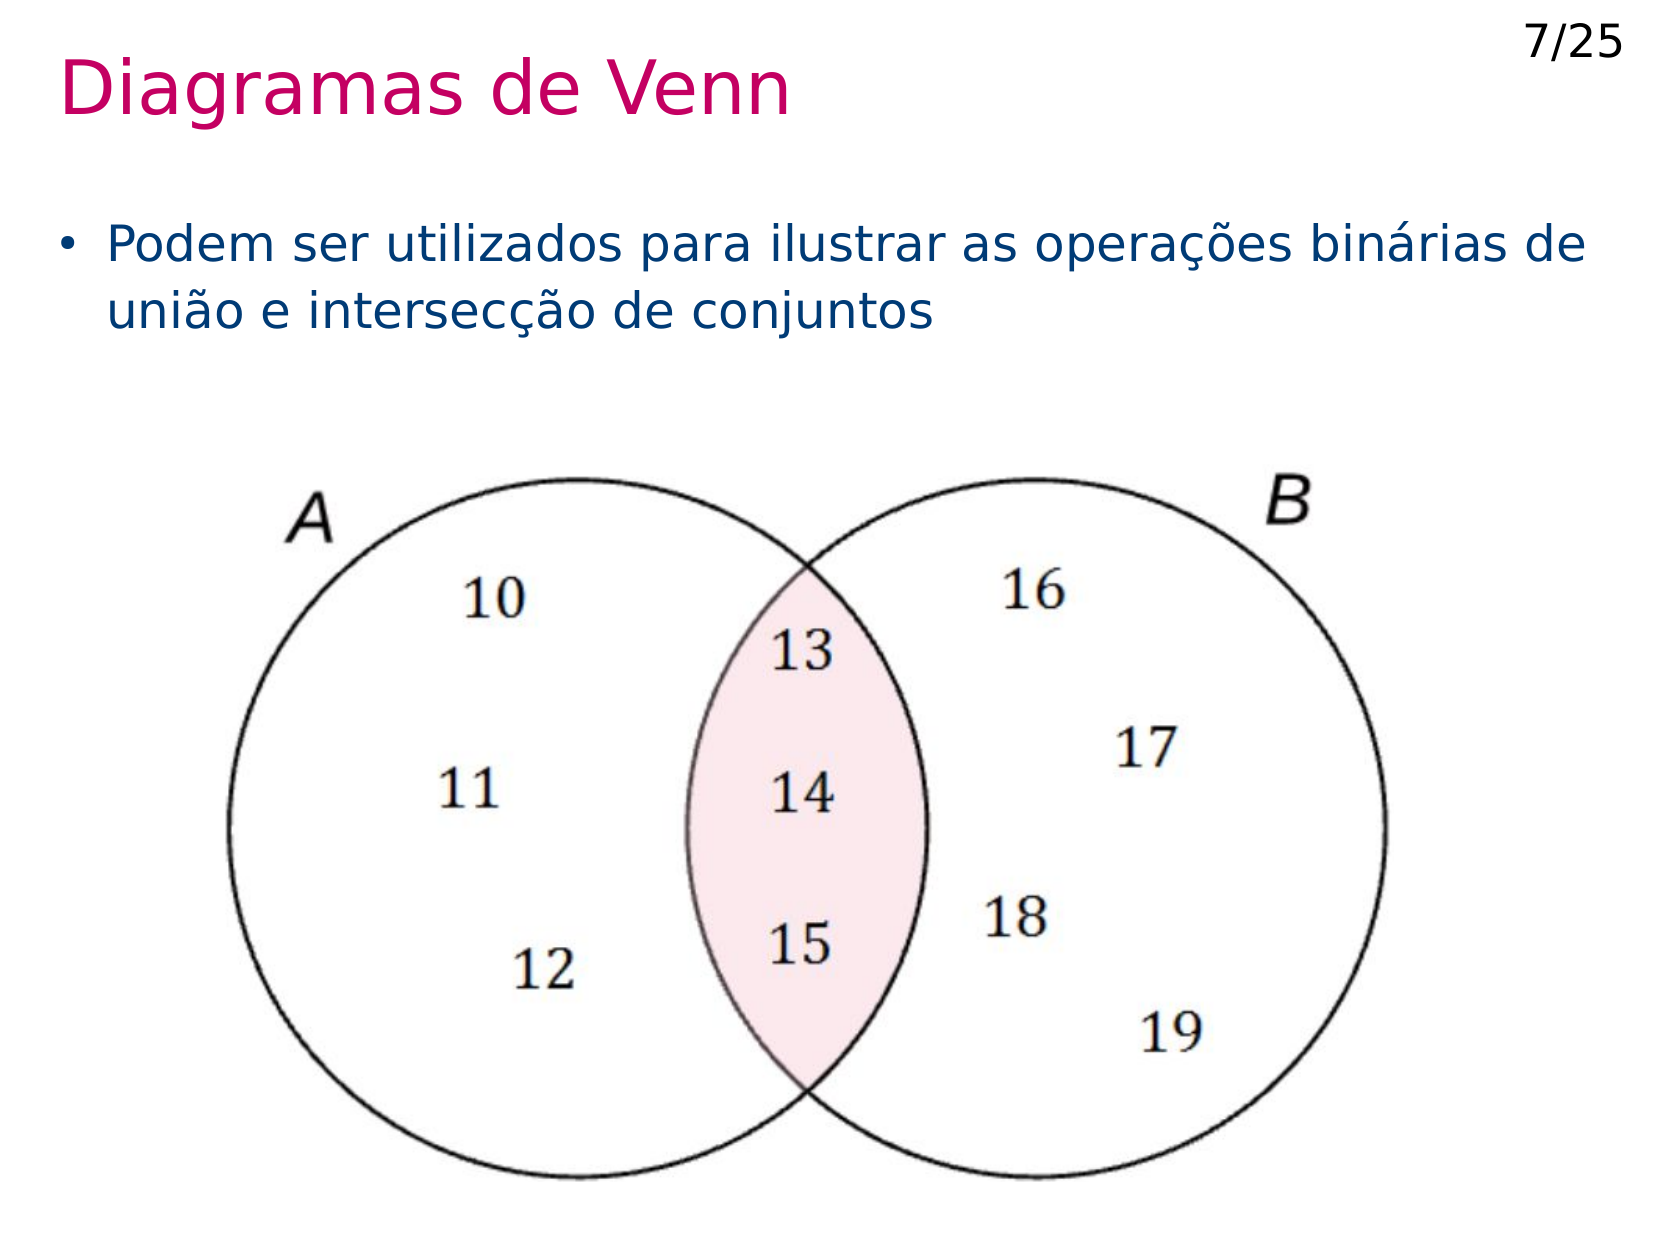

7
# Diagramas de Venn
Podem ser utilizados para ilustrar as operações binárias de união e intersecção de conjuntos